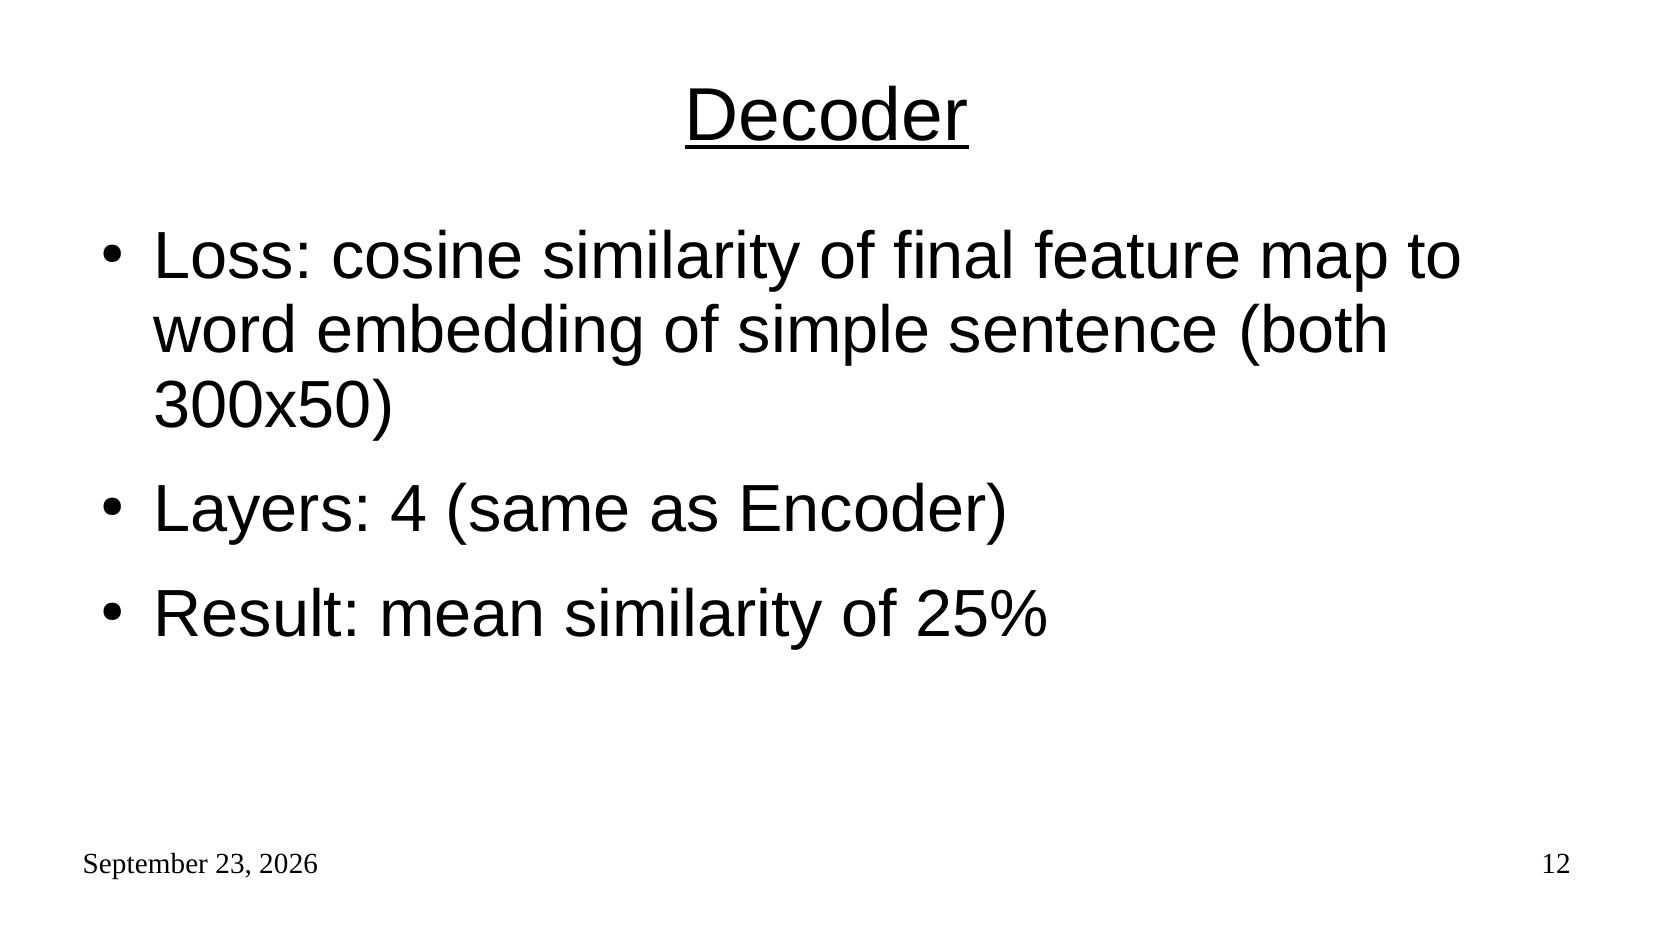

# Decoder
Loss: cosine similarity of final feature map to word embedding of simple sentence (both 300x50)
Layers: 4 (same as Encoder)
Result: mean similarity of 25%
12